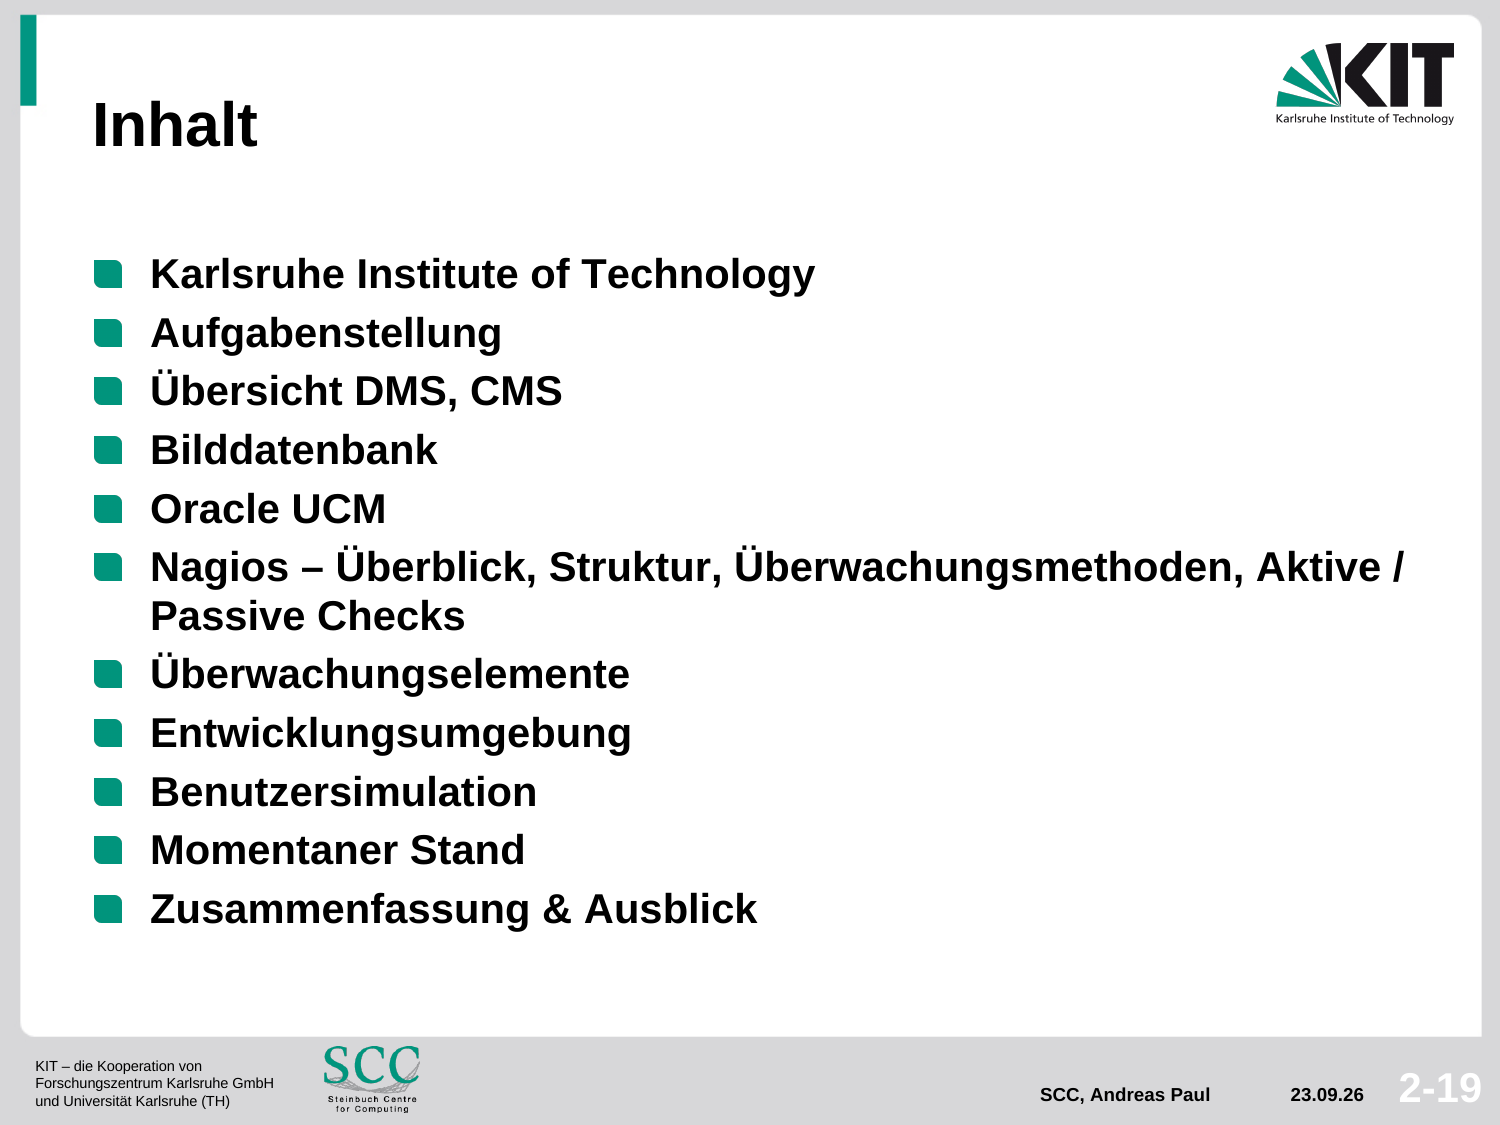

# Inhalt
Karlsruhe Institute of Technology
Aufgabenstellung
Übersicht DMS, CMS
Bilddatenbank
Oracle UCM
Nagios – Überblick, Struktur, Überwachungsmethoden, Aktive / Passive Checks
Überwachungselemente
Entwicklungsumgebung
Benutzersimulation
Momentaner Stand
Zusammenfassung & Ausblick
2
SCC, Andreas Paul